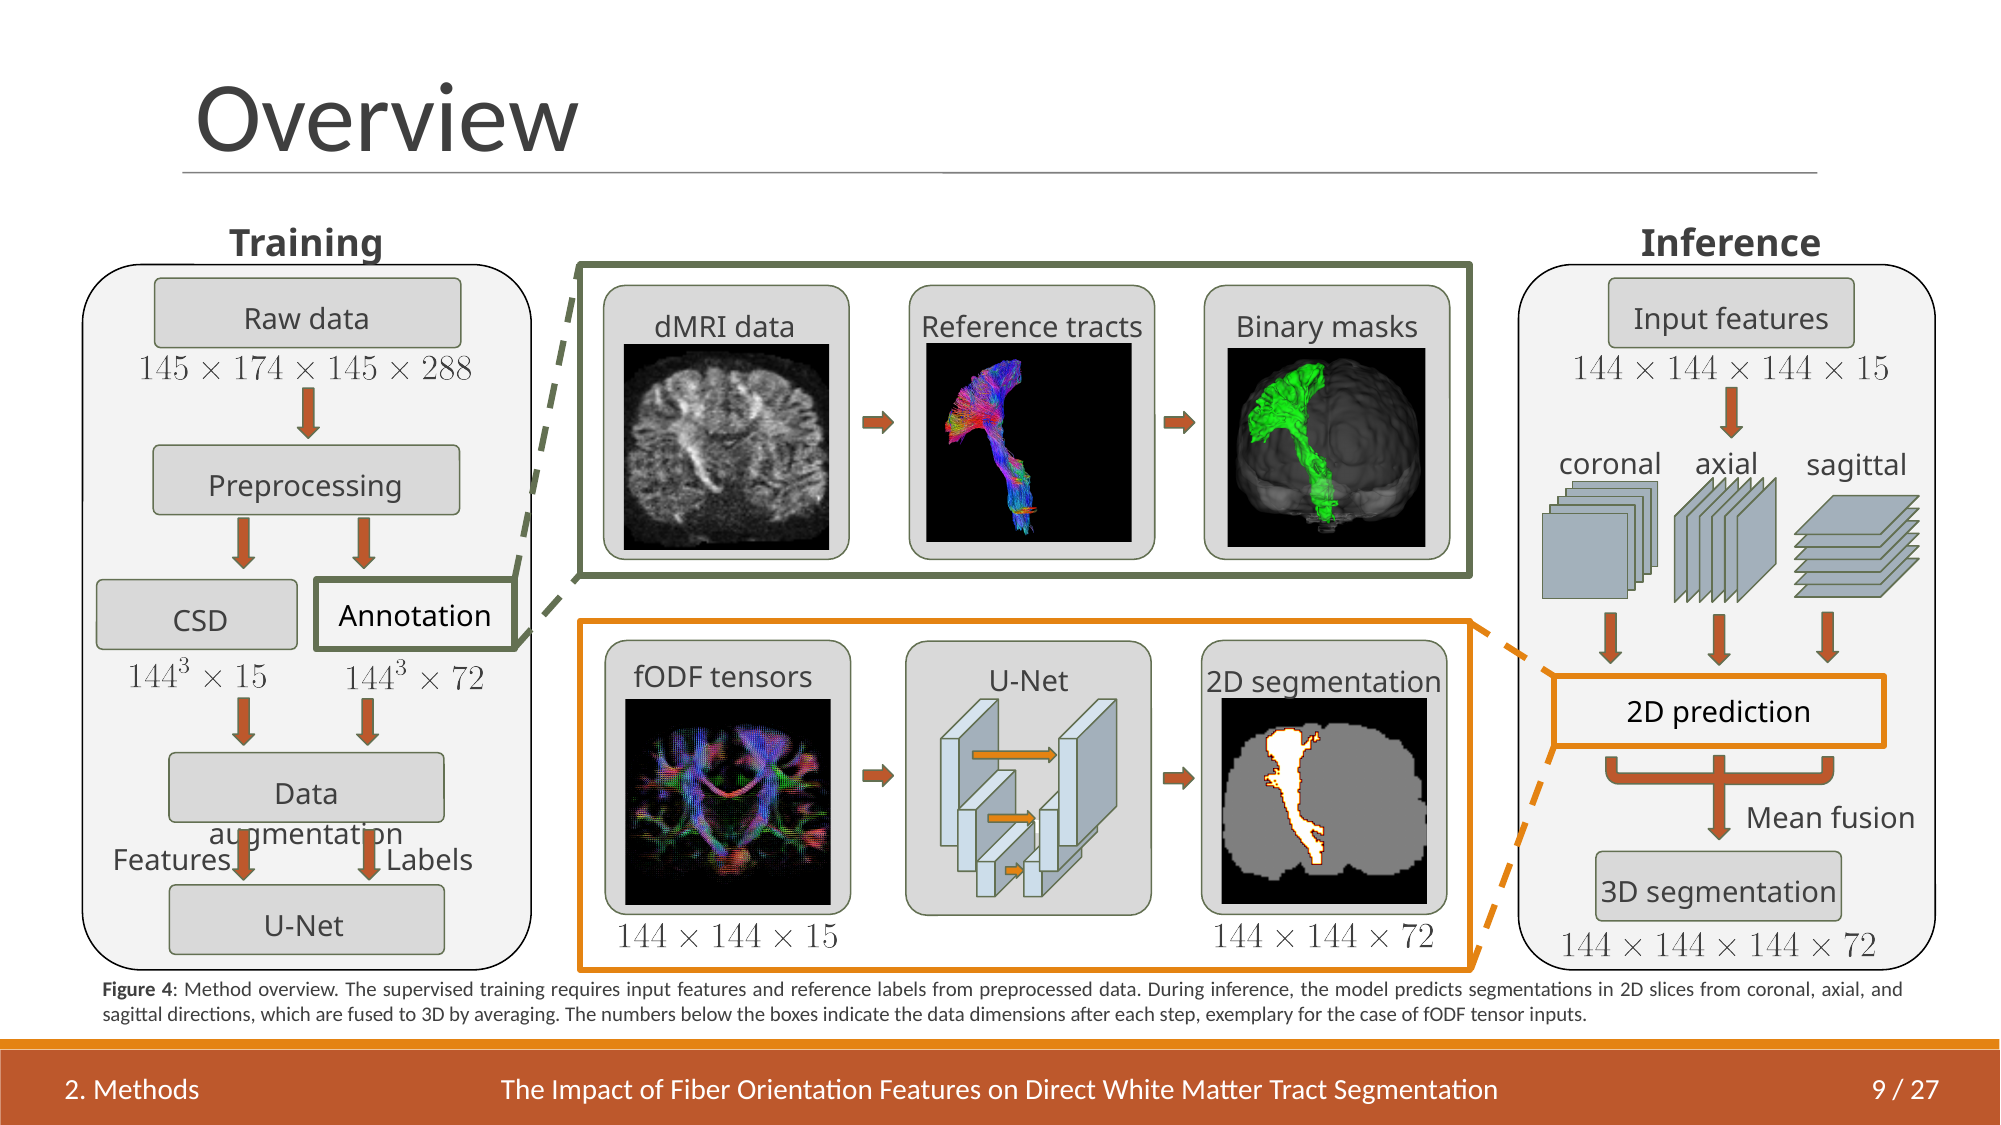

# Overview
Training
Inference
Raw data
Input features
dMRI data
Reference tracts
Binary masks
coronal
axial
sagittal
Preprocessing
Annotation
 CSD
fODF tensors
U-Net
2D segmentation
2D prediction
2. Methods
The Impact of Fiber Orientation Features on Direct White Matter Tract Segmentation
Data augmentation
Mean fusion
Features
Labels
3D segmentation
U-Net
Figure 4: Method overview. The supervised training requires input features and reference labels from preprocessed data. During inference, the model predicts segmentations in 2D slices from coronal, axial, and sagittal directions, which are fused to 3D by averaging. The numbers below the boxes indicate the data dimensions after each step, exemplary for the case of fODF tensor inputs.